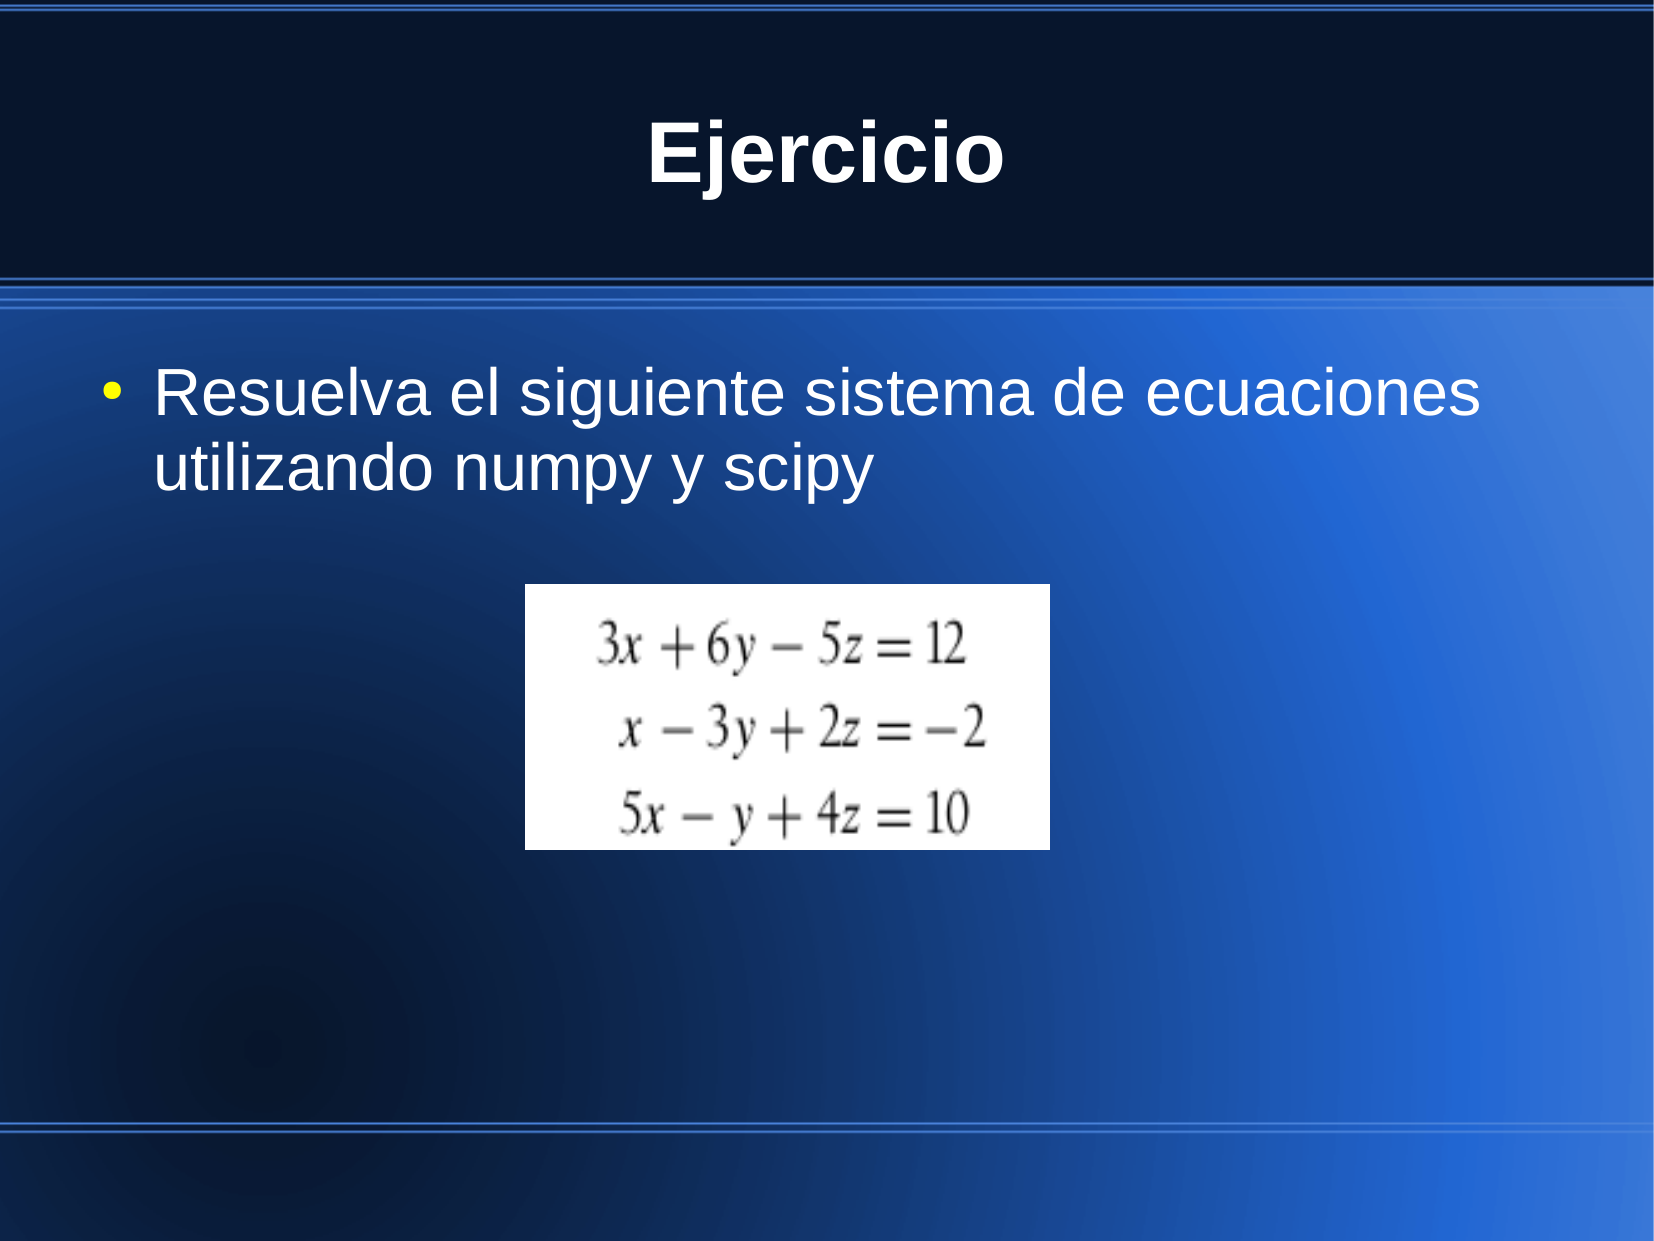

# Ejercicio
Resuelva el siguiente sistema de ecuaciones utilizando numpy y scipy